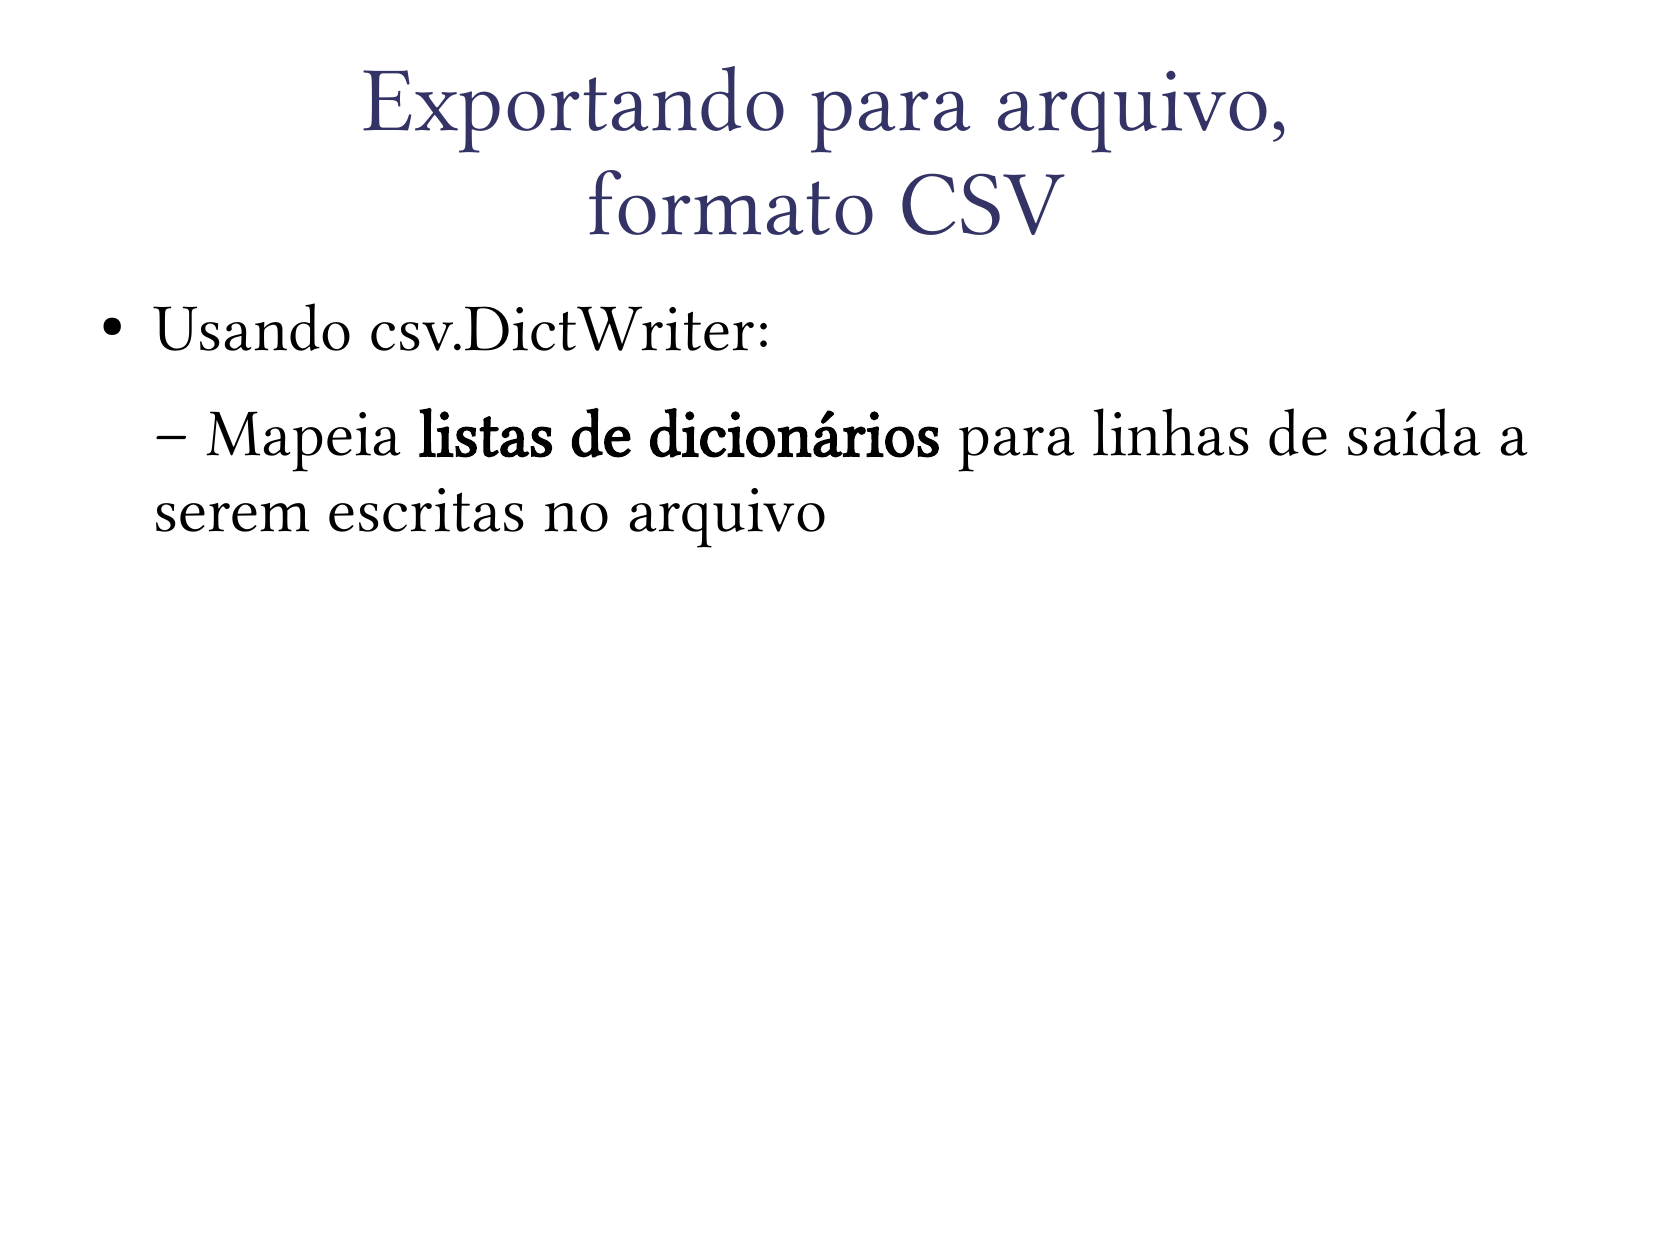

# Exportando para arquivo, formato CSV
Usando csv.DictWriter:
– Mapeia listas de dicionários para linhas de saída a serem escritas no arquivo